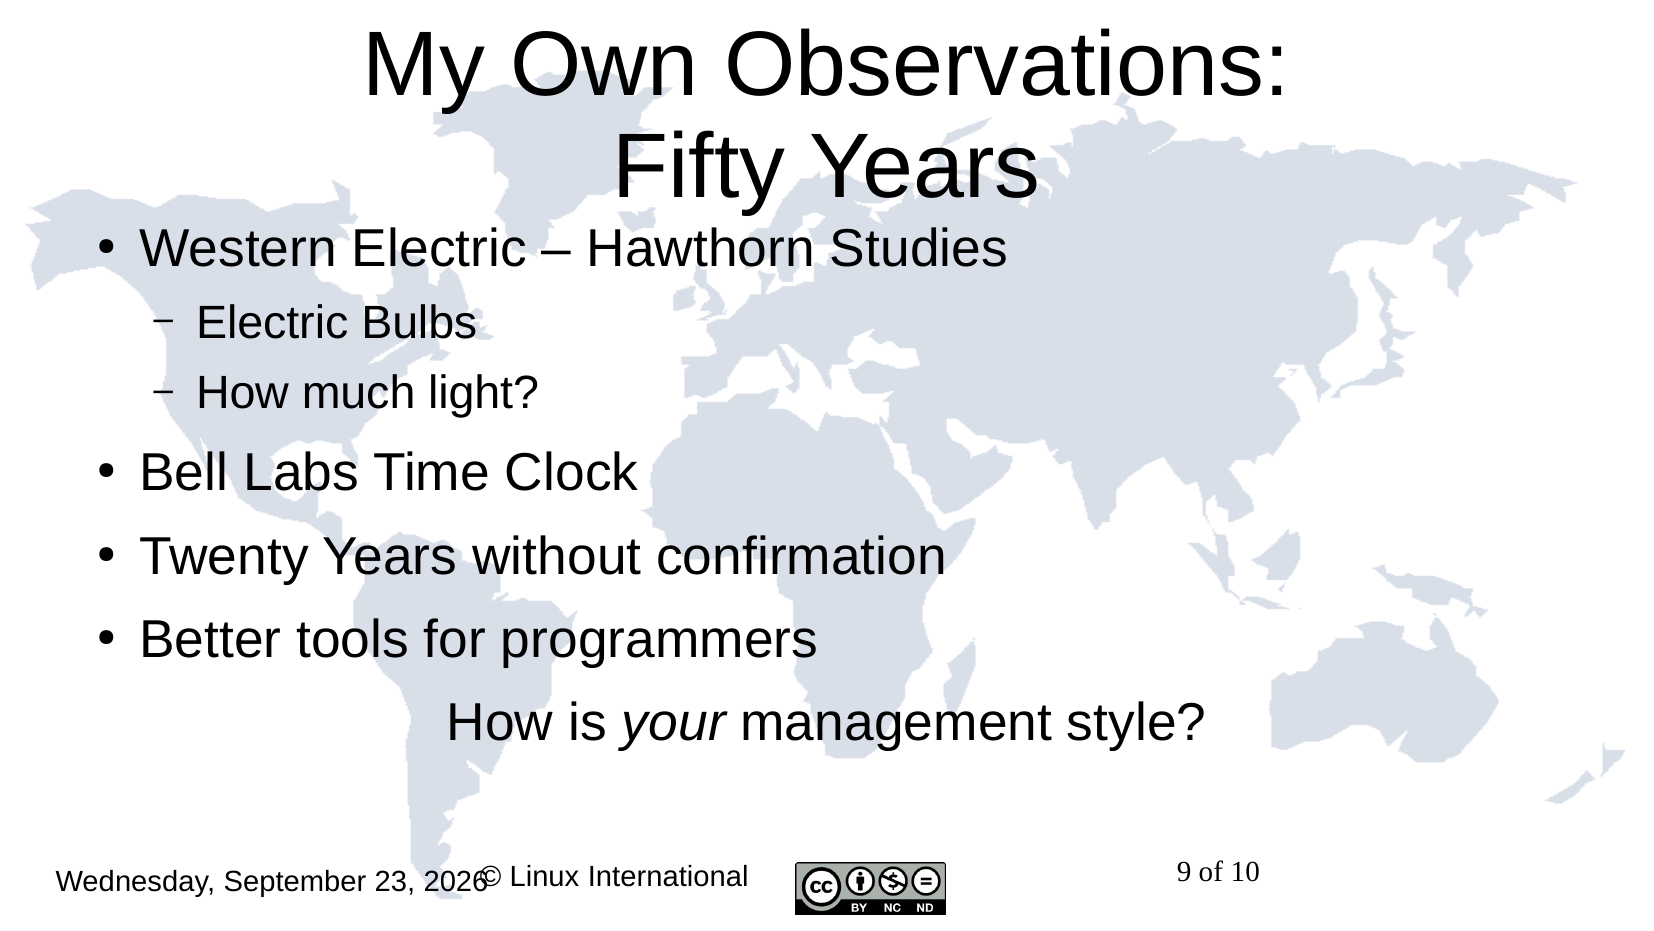

# My Own Observations: Fifty Years
Western Electric – Hawthorn Studies
Electric Bulbs
How much light?
Bell Labs Time Clock
Twenty Years without confirmation
Better tools for programmers
How is your management style?
9